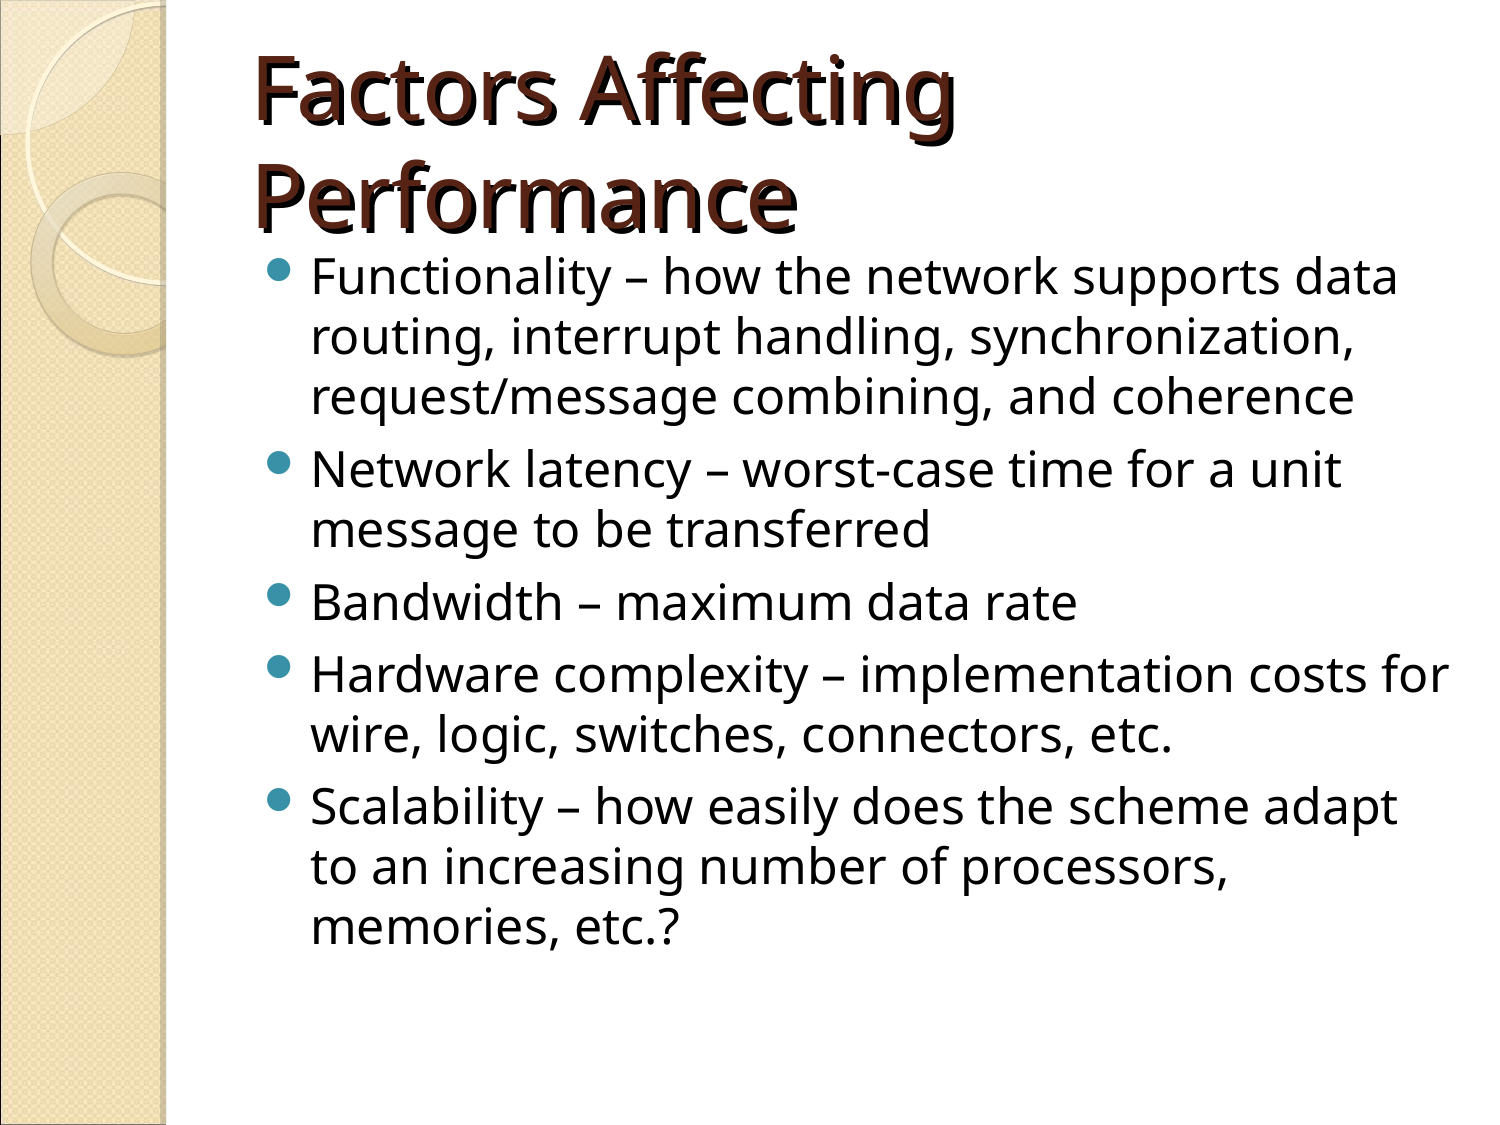

# Factors Affecting Performance
Functionality – how the network supports data routing, interrupt handling, synchronization, request/message combining, and coherence
Network latency – worst-case time for a unit message to be transferred
Bandwidth – maximum data rate
Hardware complexity – implementation costs for wire, logic, switches, connectors, etc.
Scalability – how easily does the scheme adapt to an increasing number of processors, memories, etc.?